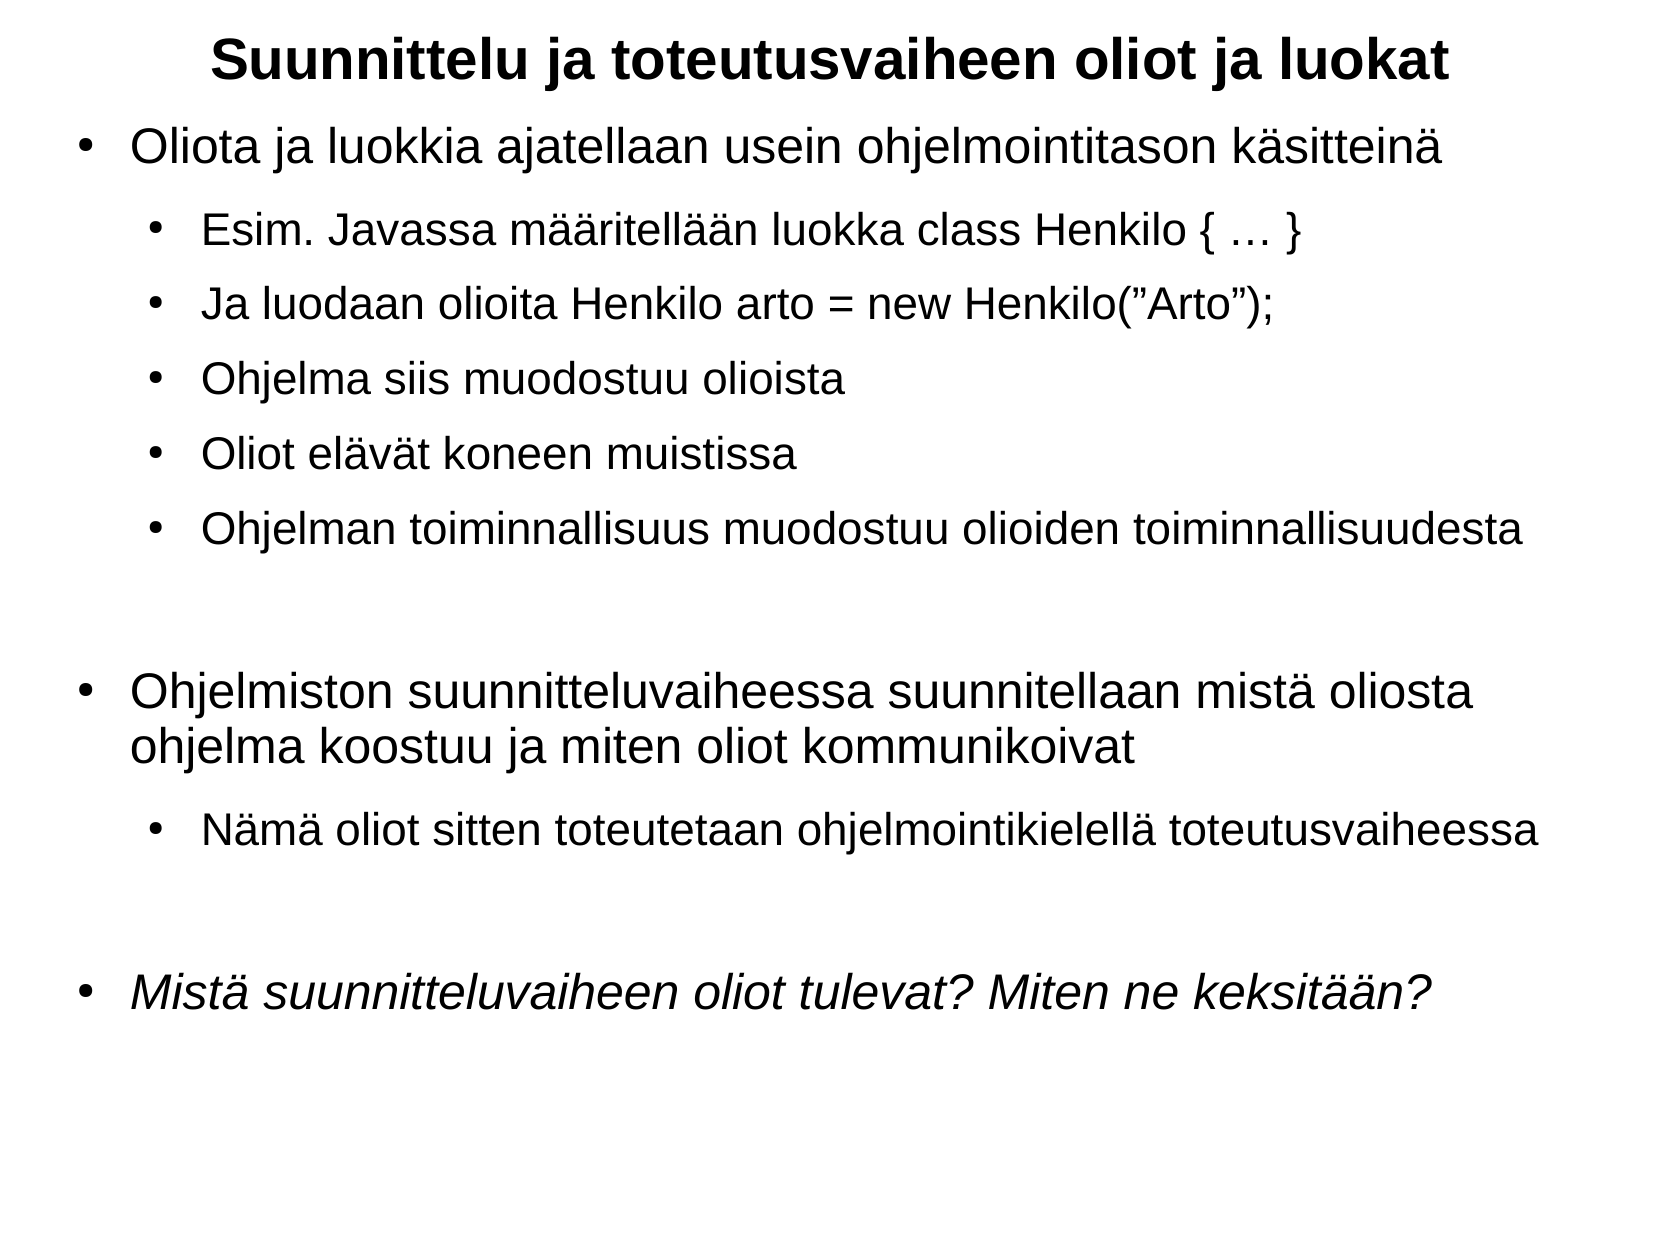

# Suunnittelu ja toteutusvaiheen oliot ja luokat
Oliota ja luokkia ajatellaan usein ohjelmointitason käsitteinä
Esim. Javassa määritellään luokka class Henkilo { … }
Ja luodaan olioita Henkilo arto = new Henkilo(”Arto”);
Ohjelma siis muodostuu olioista
Oliot elävät koneen muistissa
Ohjelman toiminnallisuus muodostuu olioiden toiminnallisuudesta
Ohjelmiston suunnitteluvaiheessa suunnitellaan mistä oliosta ohjelma koostuu ja miten oliot kommunikoivat
Nämä oliot sitten toteutetaan ohjelmointikielellä toteutusvaiheessa
Mistä suunnitteluvaiheen oliot tulevat? Miten ne keksitään?